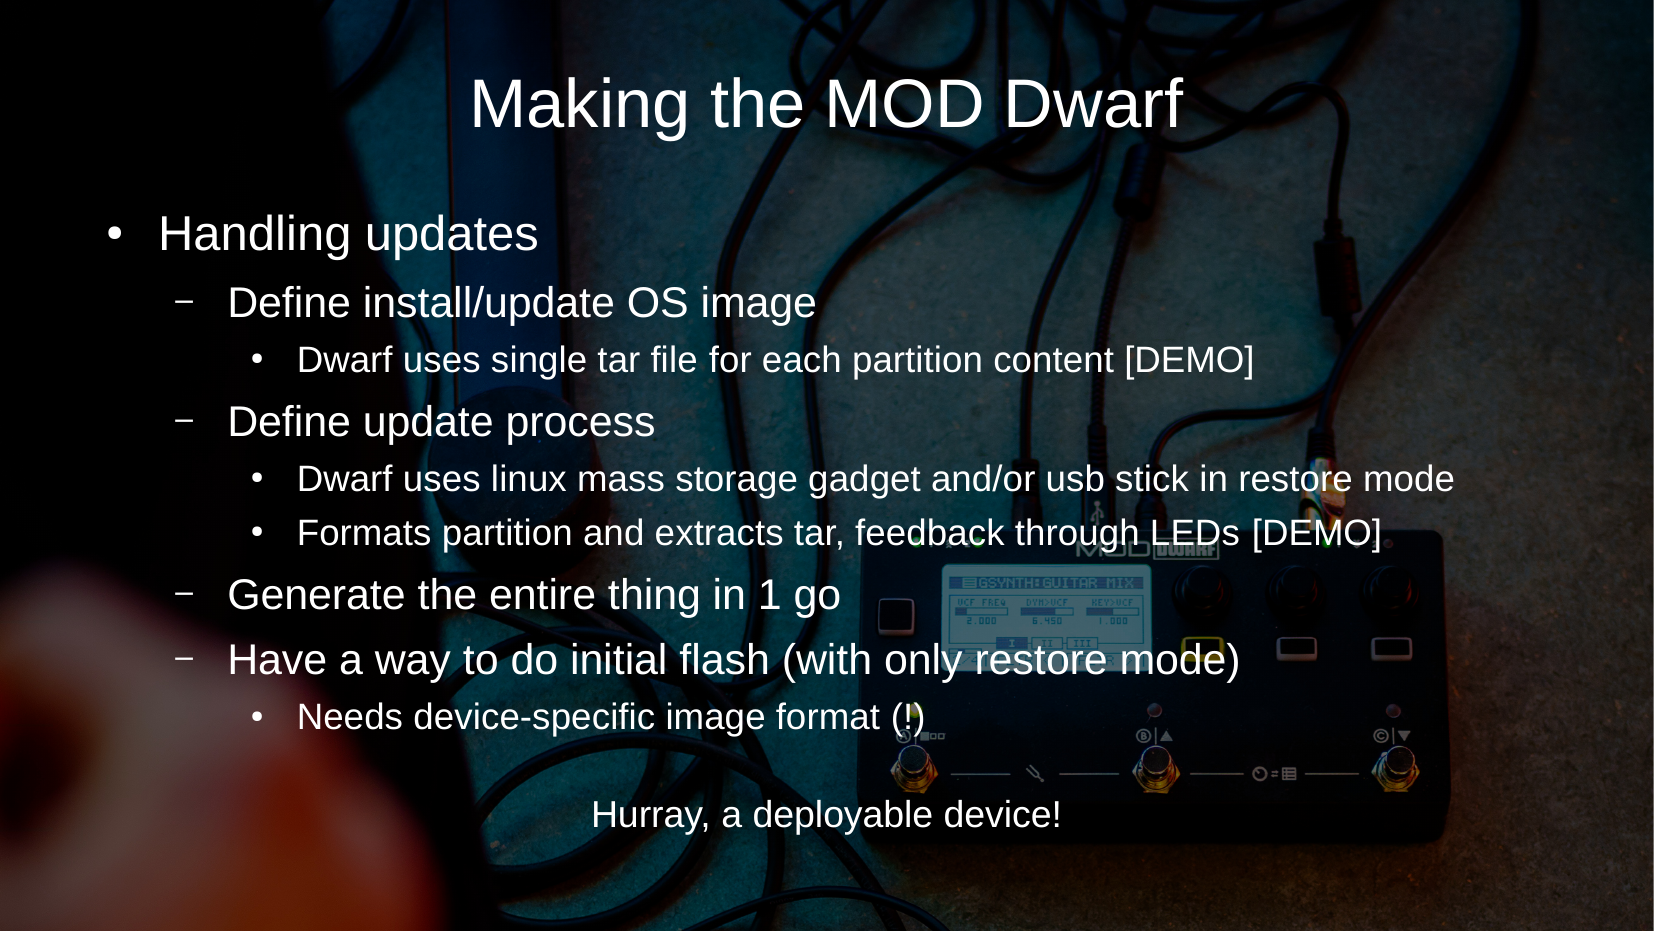

# Making the MOD Dwarf
Handling updates
Define install/update OS image
Dwarf uses single tar file for each partition content [DEMO]
Define update process
Dwarf uses linux mass storage gadget and/or usb stick in restore mode
Formats partition and extracts tar, feedback through LEDs [DEMO]
Generate the entire thing in 1 go
Have a way to do initial flash (with only restore mode)
Needs device-specific image format (!)
Hurray, a deployable device!